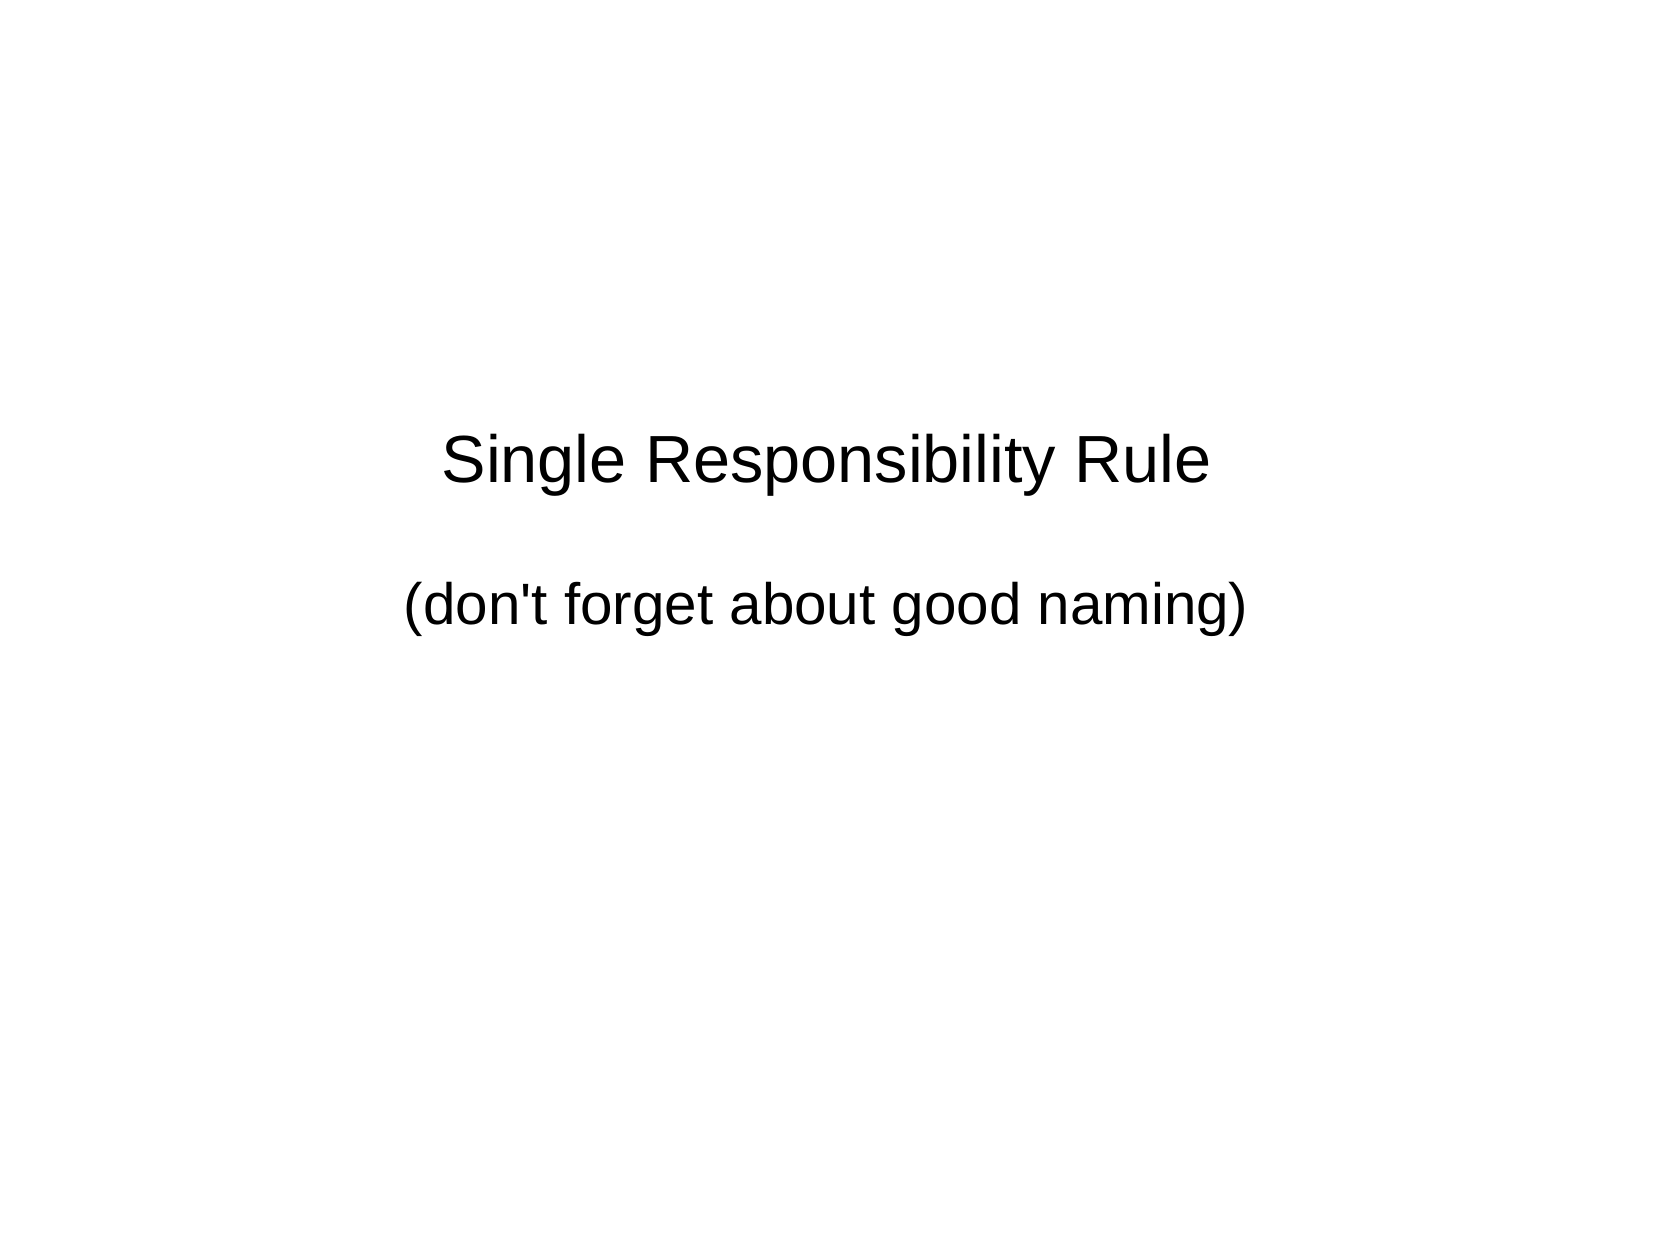

# Single Responsibility Rule
(don't forget about good naming)